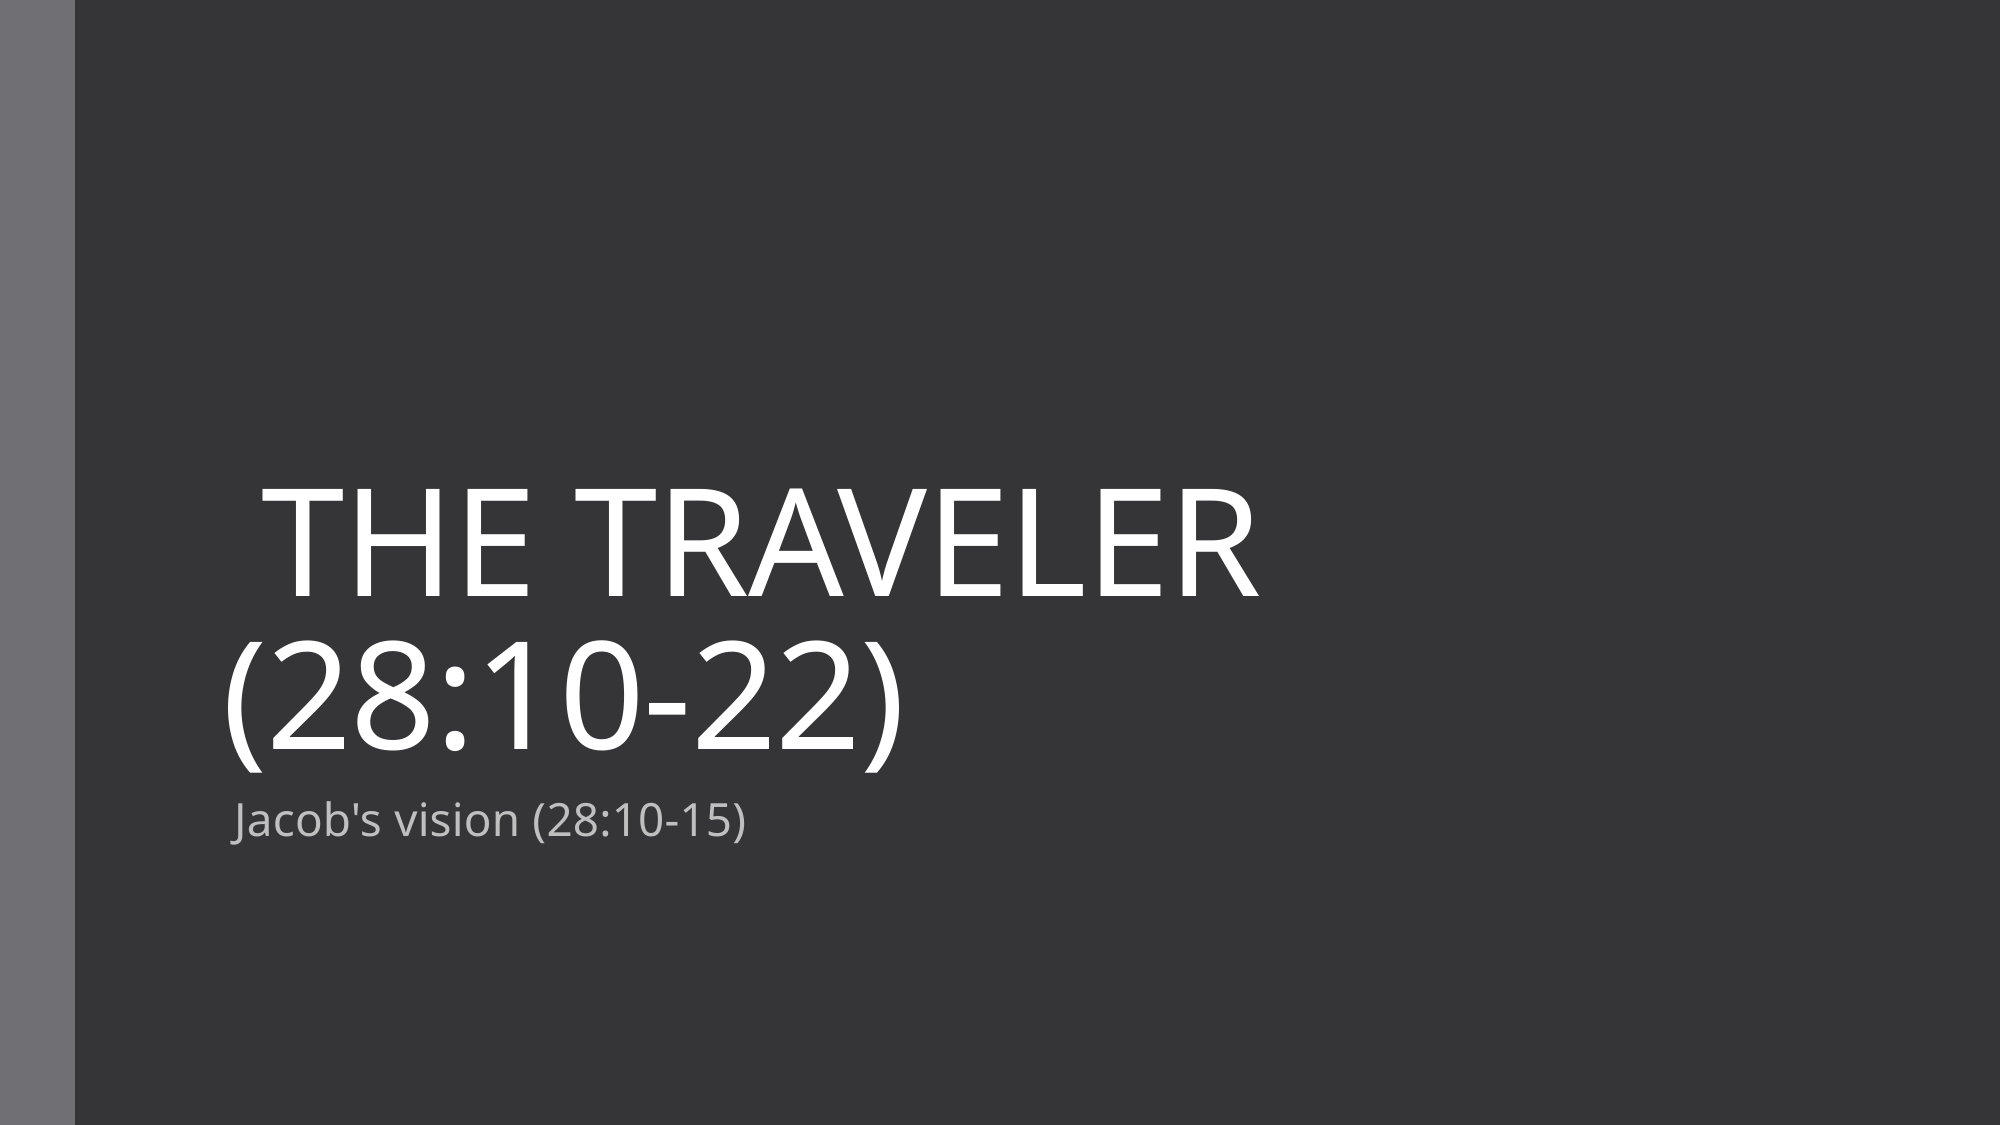

# THE TRAVELER (28:10-22)
 Jacob's vision (28:10-15)